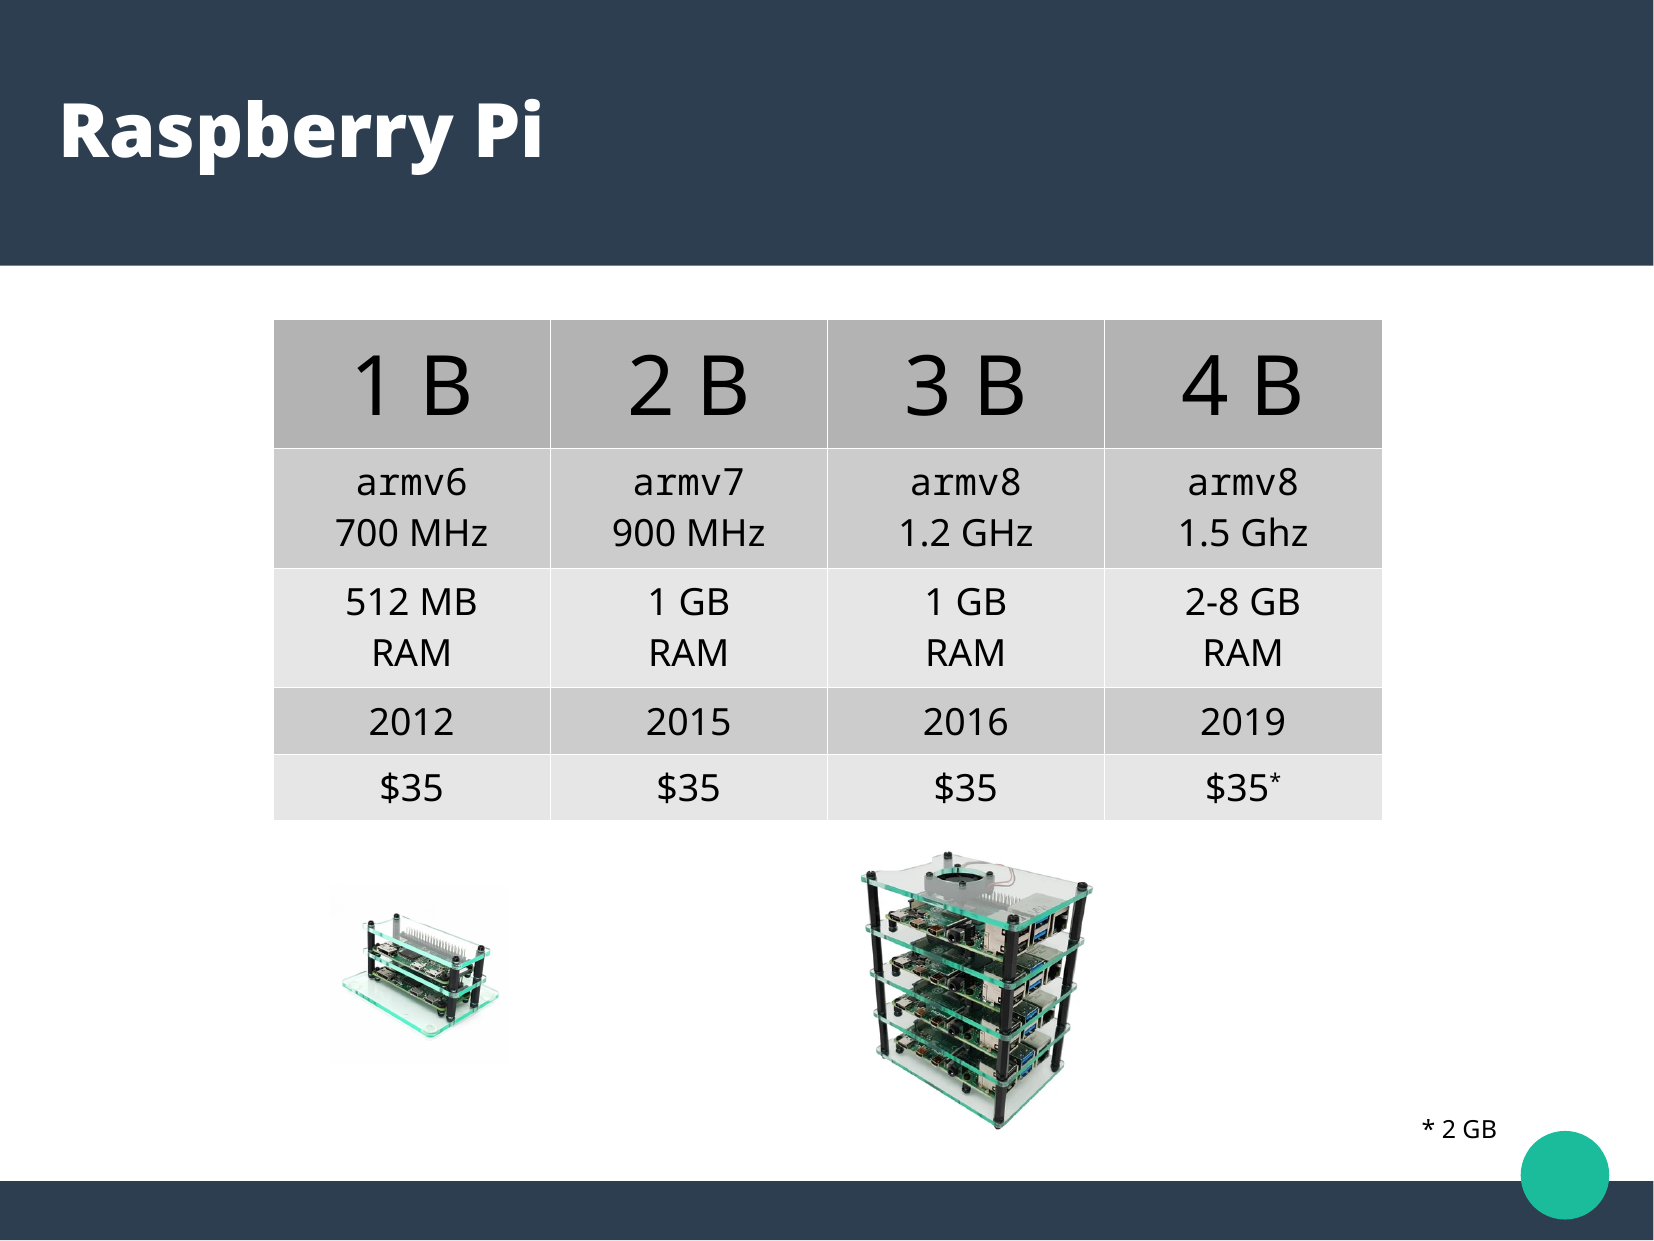

# Raspberry Pi
| 1 B | 2 B | 3 B | 4 B |
| --- | --- | --- | --- |
| armv6 700 MHz | armv7 900 MHz | armv8 1.2 GHz | armv8 1.5 Ghz |
| 512 MB RAM | 1 GB RAM | 1 GB RAM | 2-8 GB RAM |
| 2012 | 2015 | 2016 | 2019 |
| $35 | $35 | $35 | $35\* |
* 2 GB